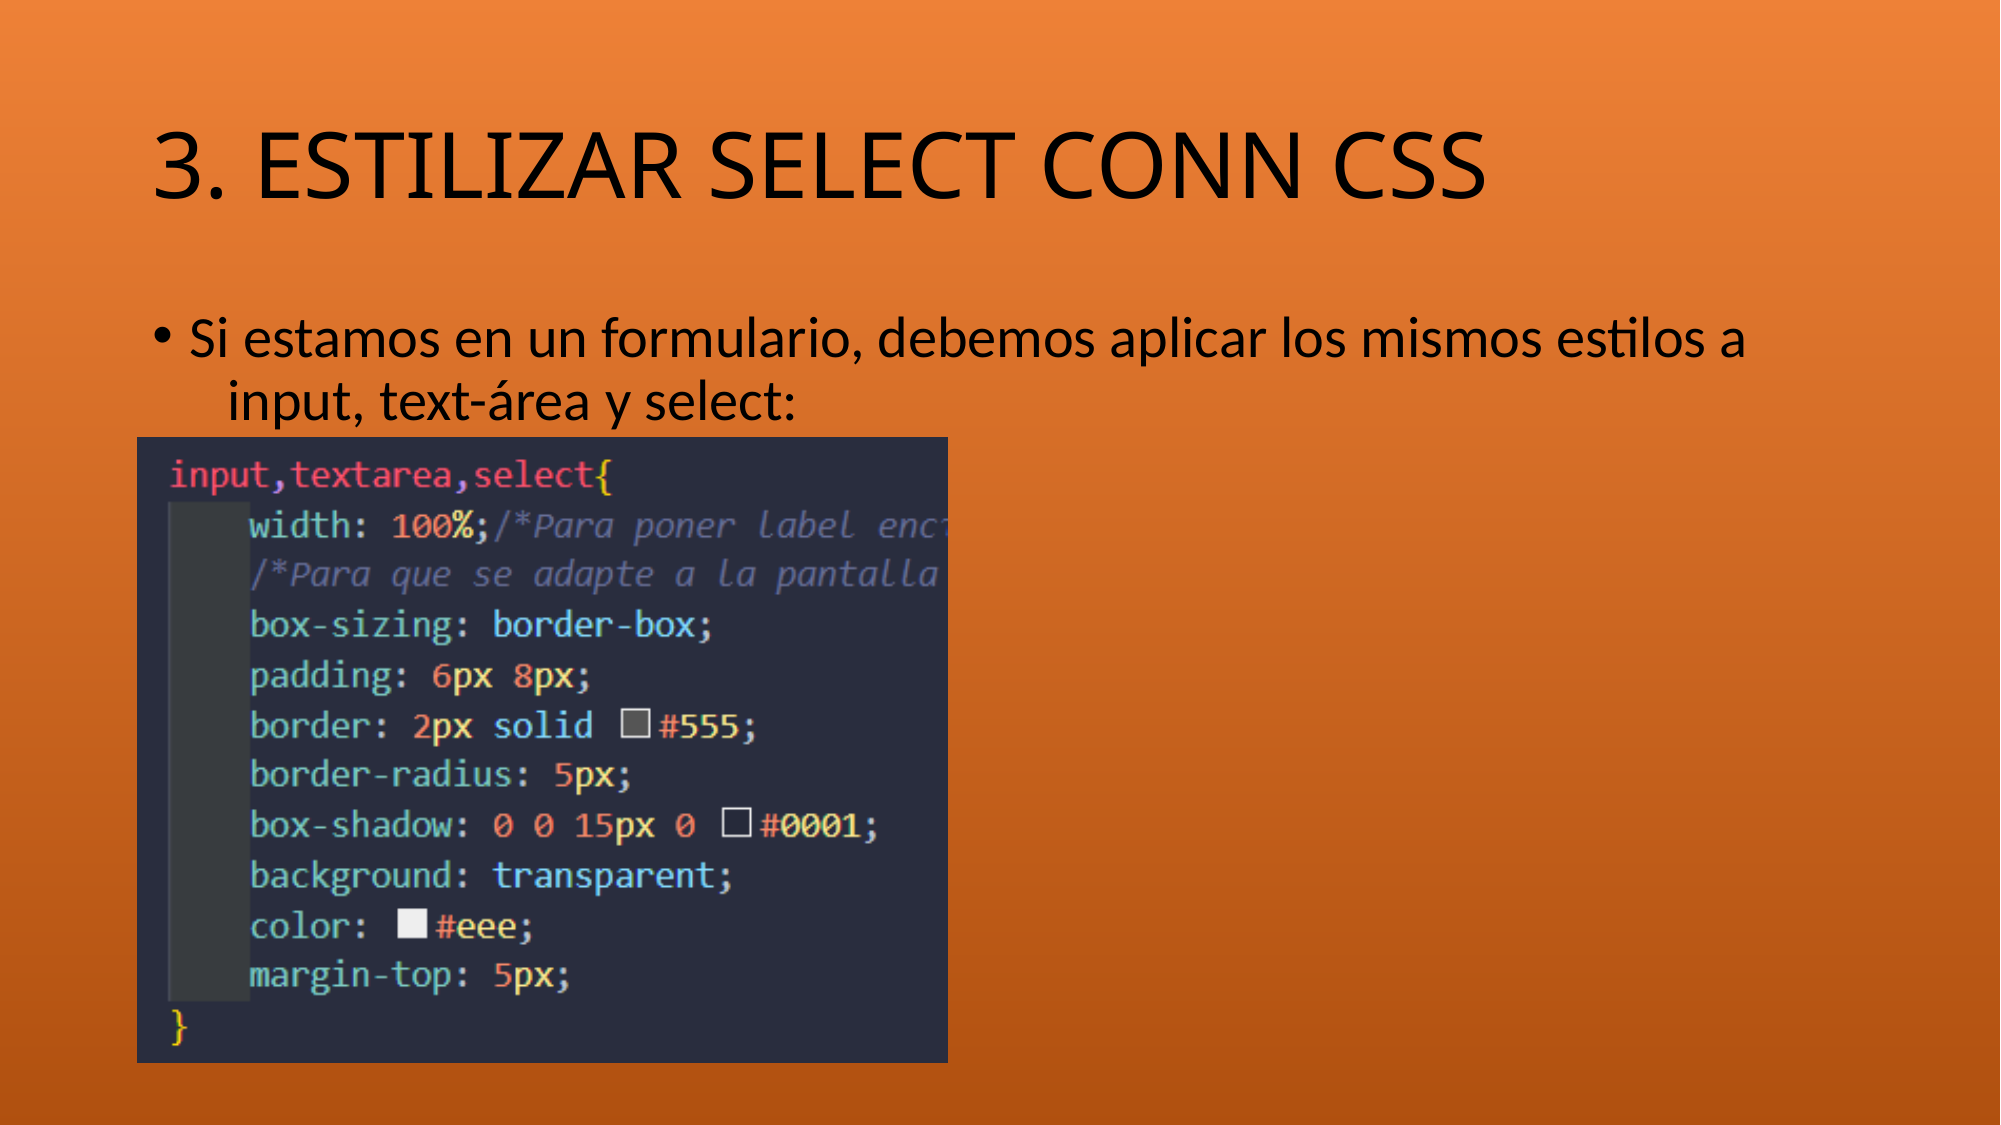

# 3. ESTILIZAR SELECT CONN CSS
Si estamos en un formulario, debemos aplicar los mismos estilos a input, text-área y select: